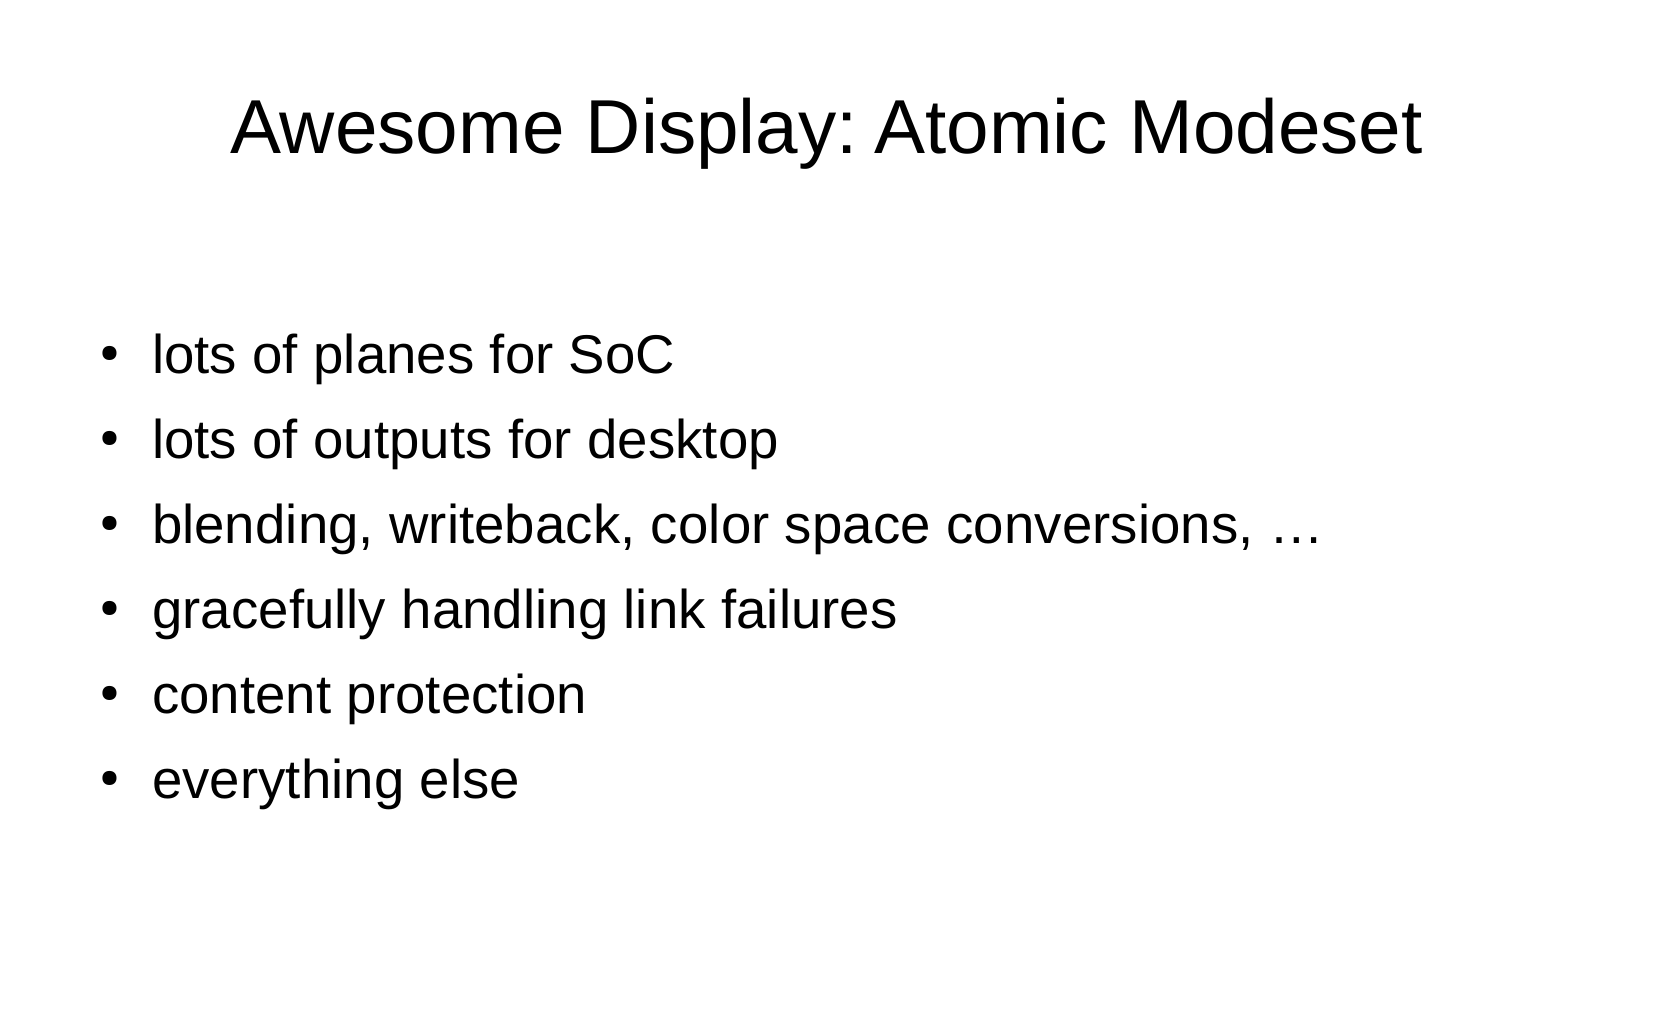

# Awesome Display: Atomic Modeset
lots of planes for SoC
lots of outputs for desktop
blending, writeback, color space conversions, …
gracefully handling link failures
content protection
everything else